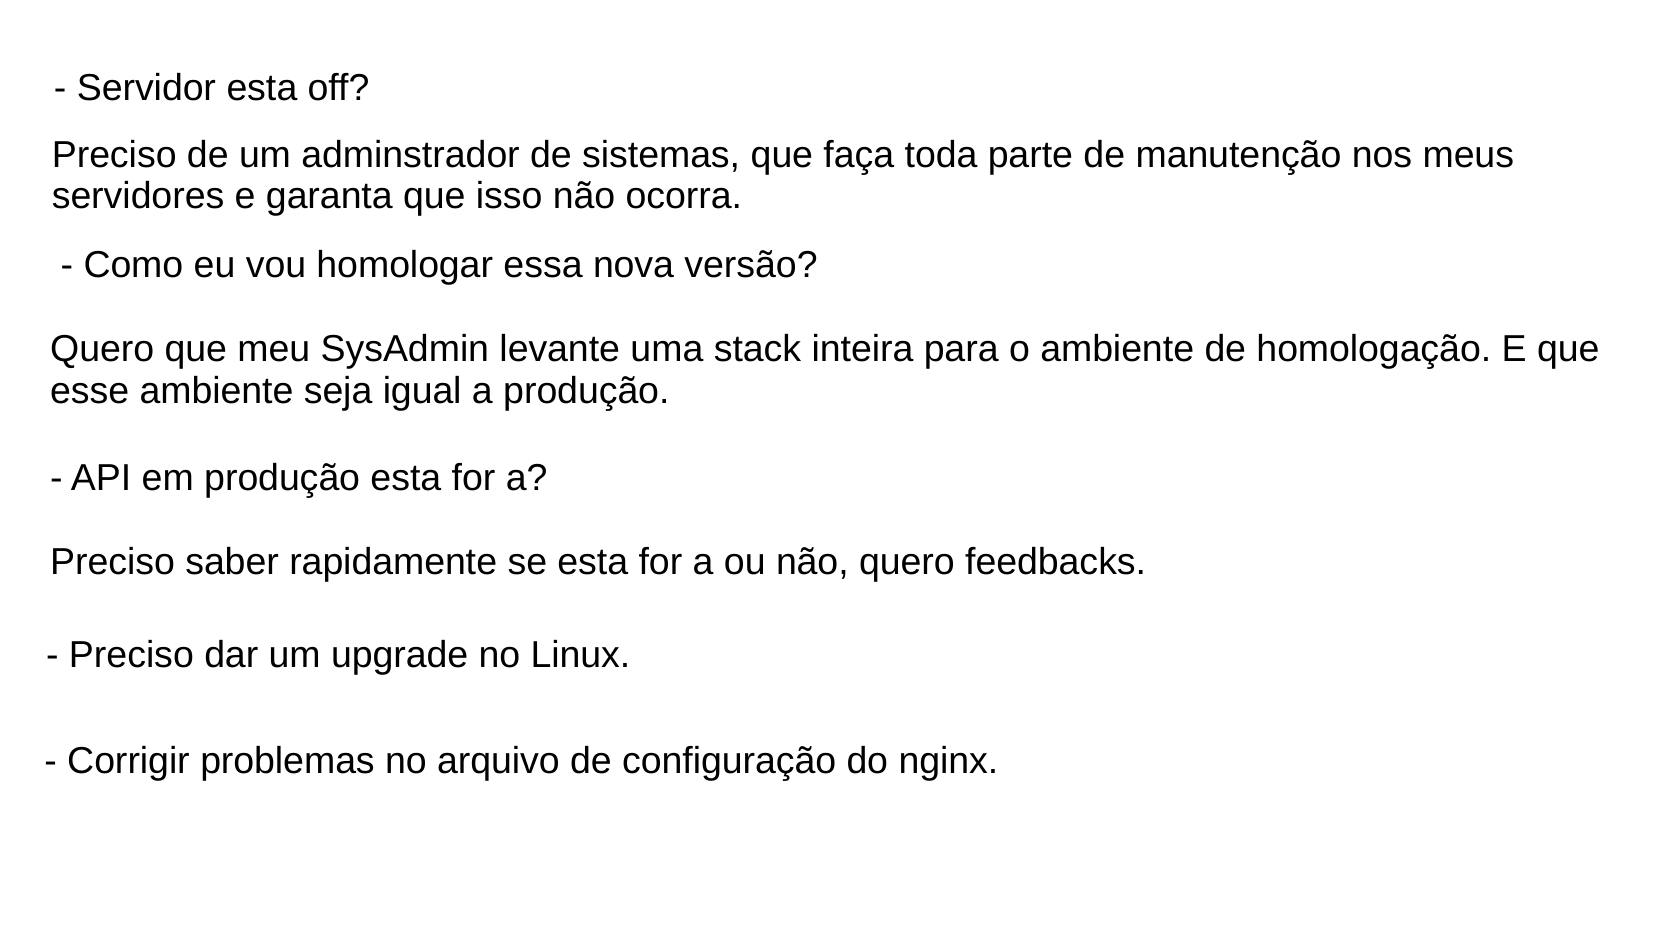

- Servidor esta off?
- Preciso dar um upgrade no Linux.
- Corrigir problemas no arquivo de configuração do nginx.
Preciso de um adminstrador de sistemas, que faça toda parte de manutenção nos meus servidores e garanta que isso não ocorra.
 - Como eu vou homologar essa nova versão?
Quero que meu SysAdmin levante uma stack inteira para o ambiente de homologação. E que esse ambiente seja igual a produção.
- API em produção esta for a?
Preciso saber rapidamente se esta for a ou não, quero feedbacks.